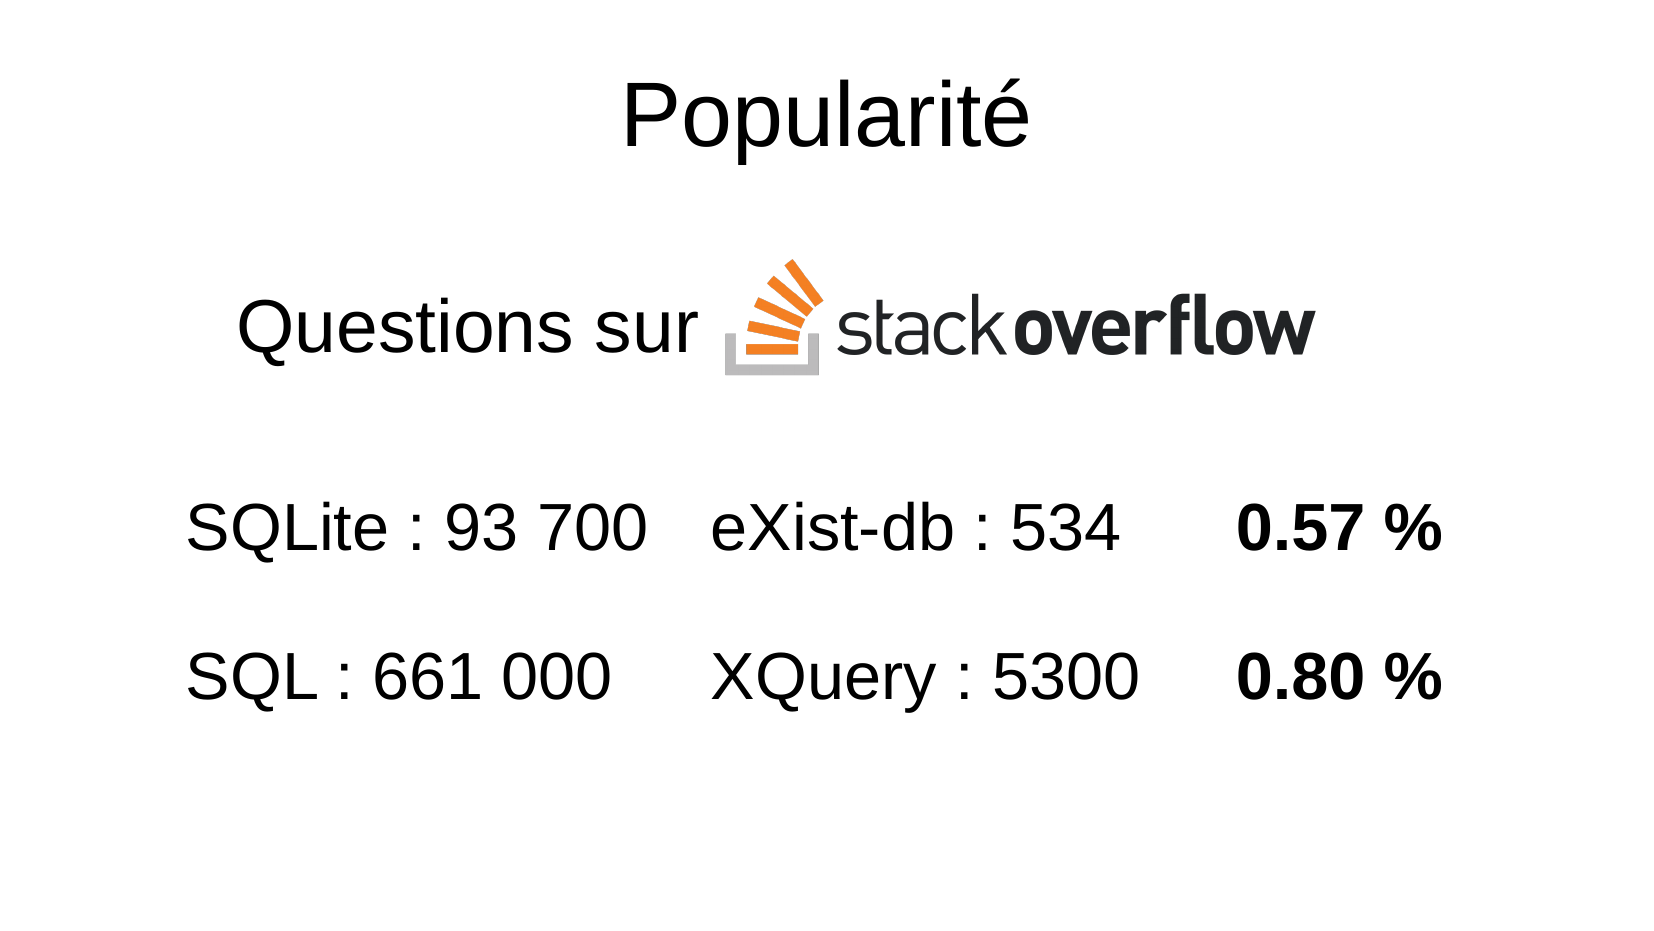

# Popularité
Questions sur
SQLite : 93 700	eXist-db : 534		0.57 %
SQL : 661 000		XQuery : 5300		0.80 %